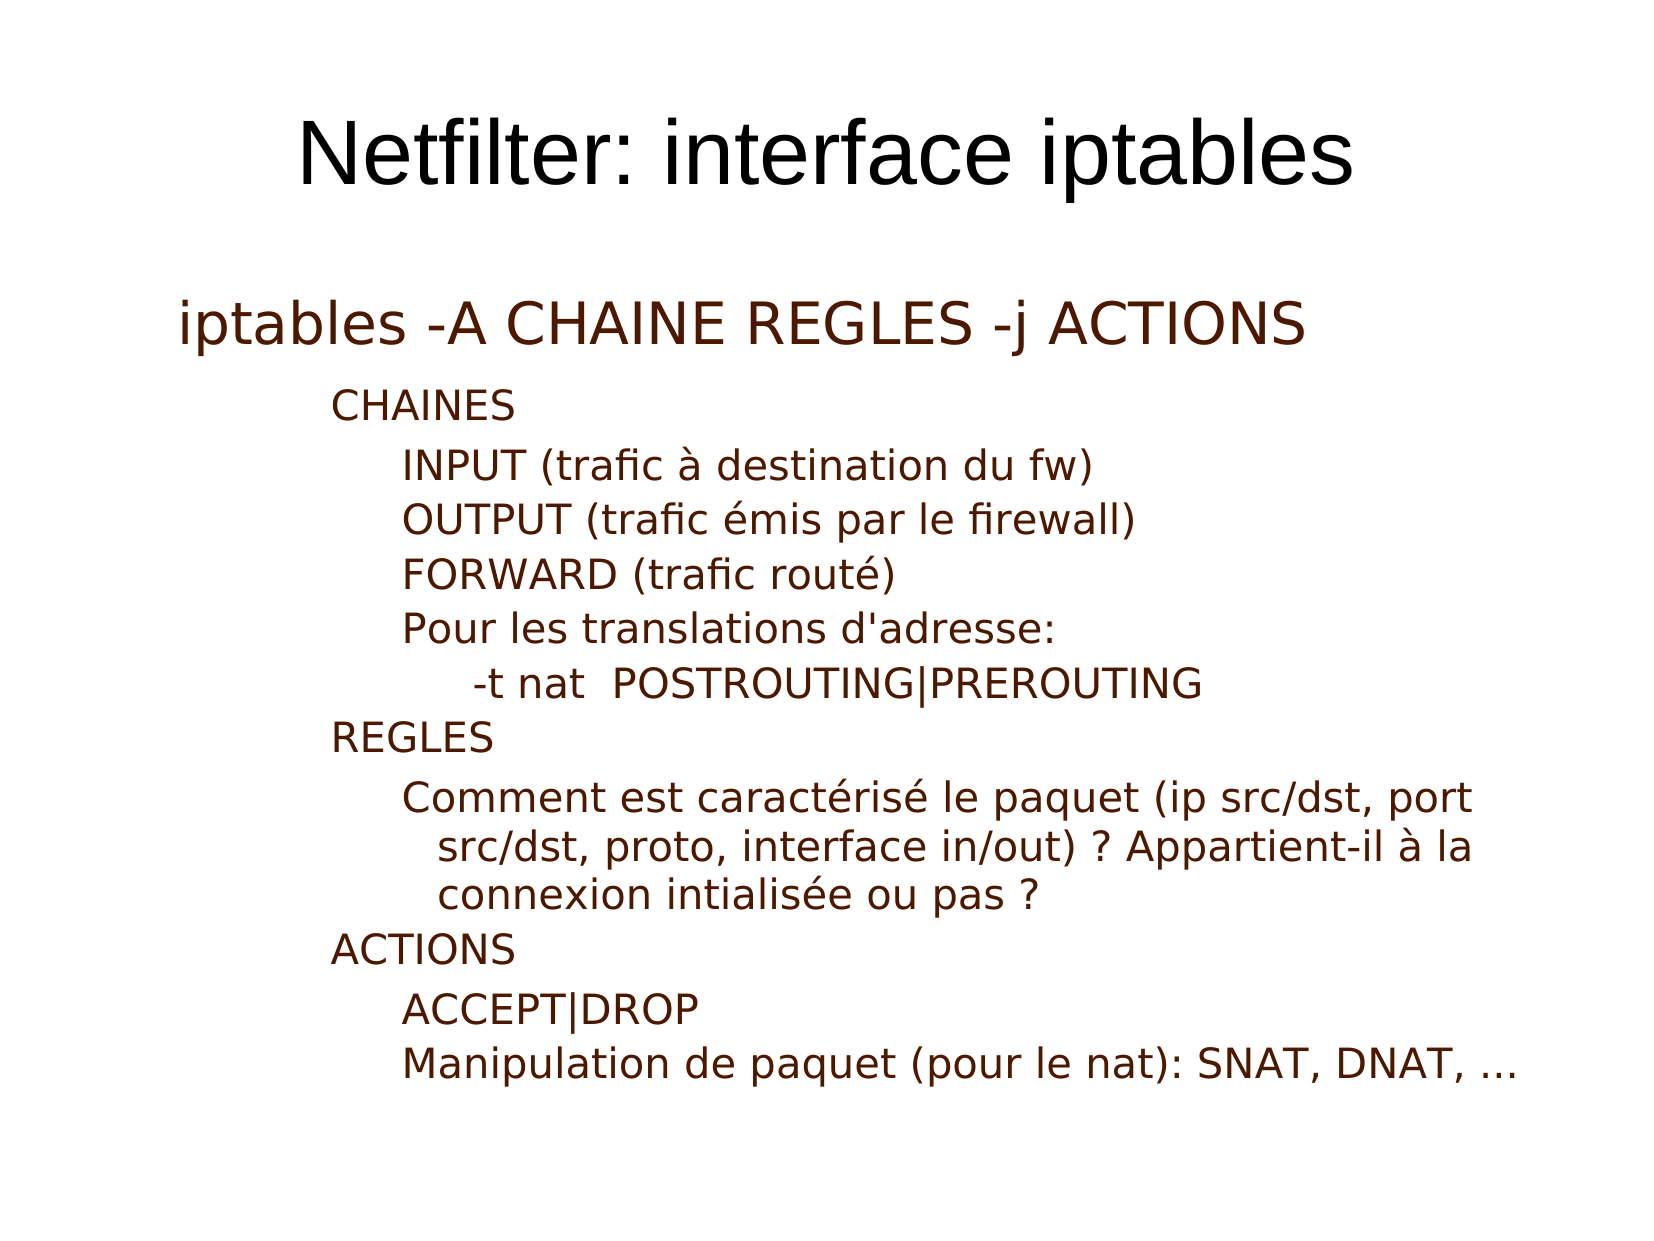

# Netfilter: interface iptables
iptables -A CHAINE REGLES -j ACTIONS
CHAINES
INPUT (trafic à destination du fw)
OUTPUT (trafic émis par le firewall)
FORWARD (trafic routé)
Pour les translations d'adresse:
-t nat POSTROUTING|PREROUTING
REGLES
Comment est caractérisé le paquet (ip src/dst, port src/dst, proto, interface in/out) ? Appartient-il à la connexion intialisée ou pas ?
ACTIONS
ACCEPT|DROP
Manipulation de paquet (pour le nat): SNAT, DNAT, ...